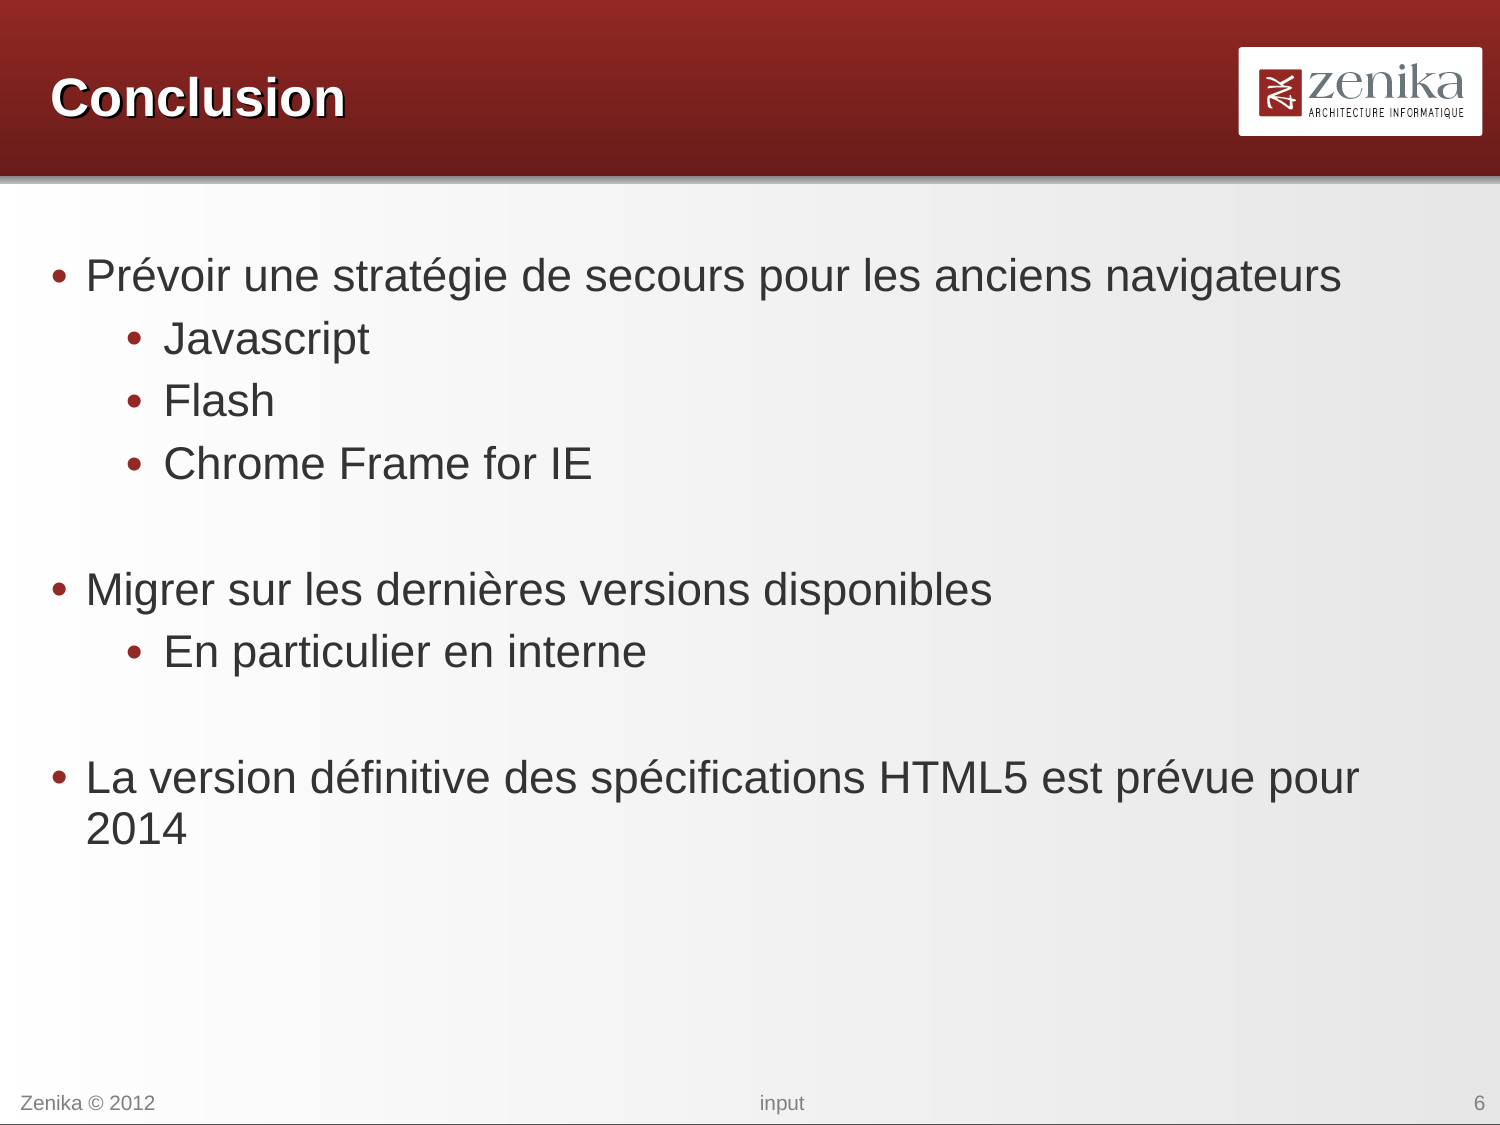

# Conclusion
Prévoir une stratégie de secours pour les anciens navigateurs
Javascript
Flash
Chrome Frame for IE
Migrer sur les dernières versions disponibles
En particulier en interne
La version définitive des spécifications HTML5 est prévue pour 2014